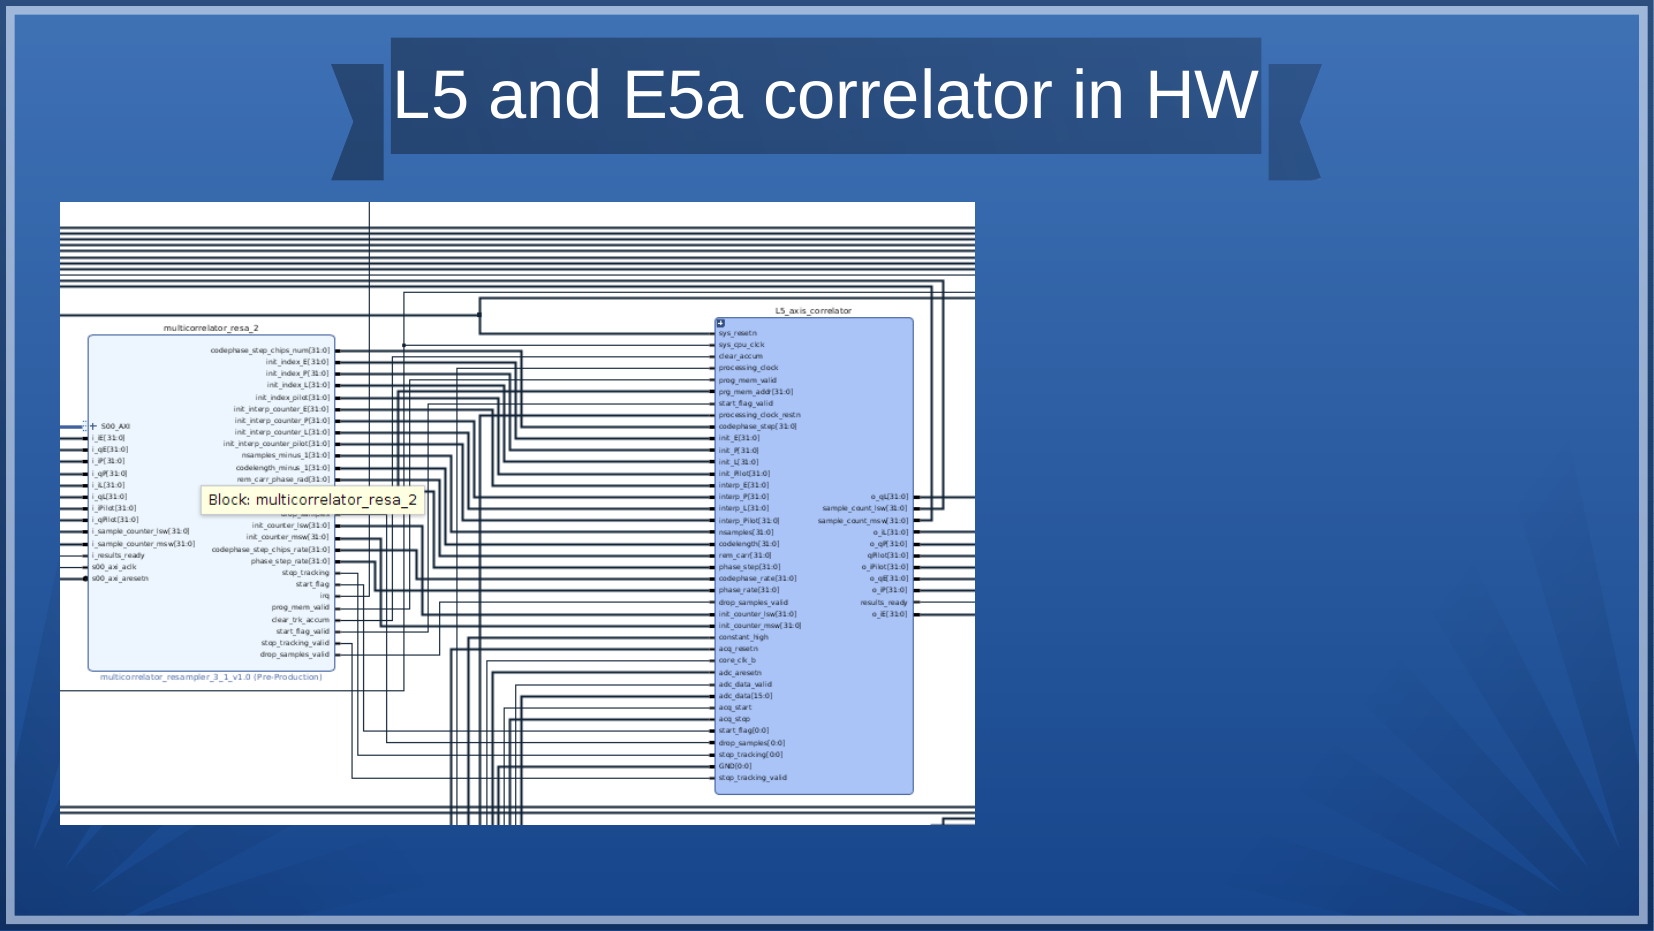

# L5 and E5a correlator in HW